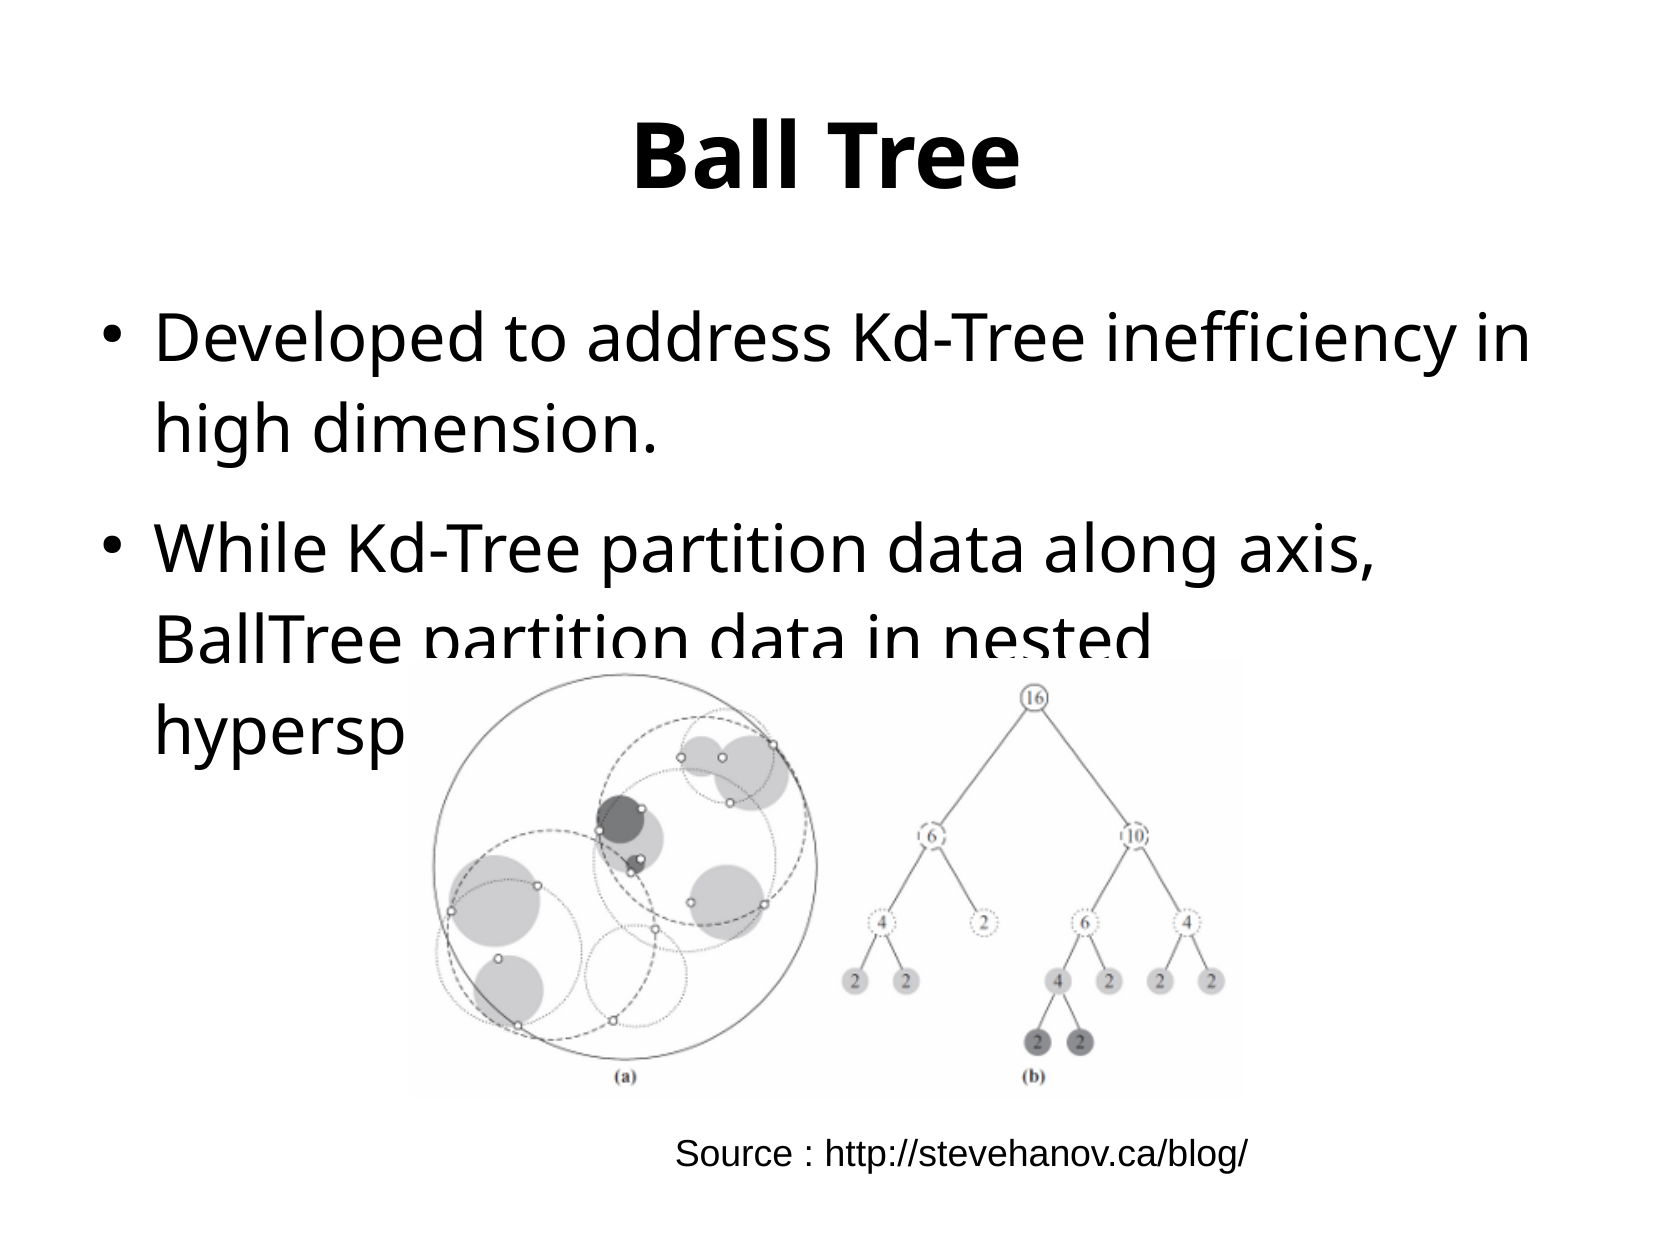

# Ball Tree
Developed to address Kd-Tree inefficiency in high dimension.
While Kd-Tree partition data along axis,
BallTree partition data in nested hypersphere.
Source : http://stevehanov.ca/blog/